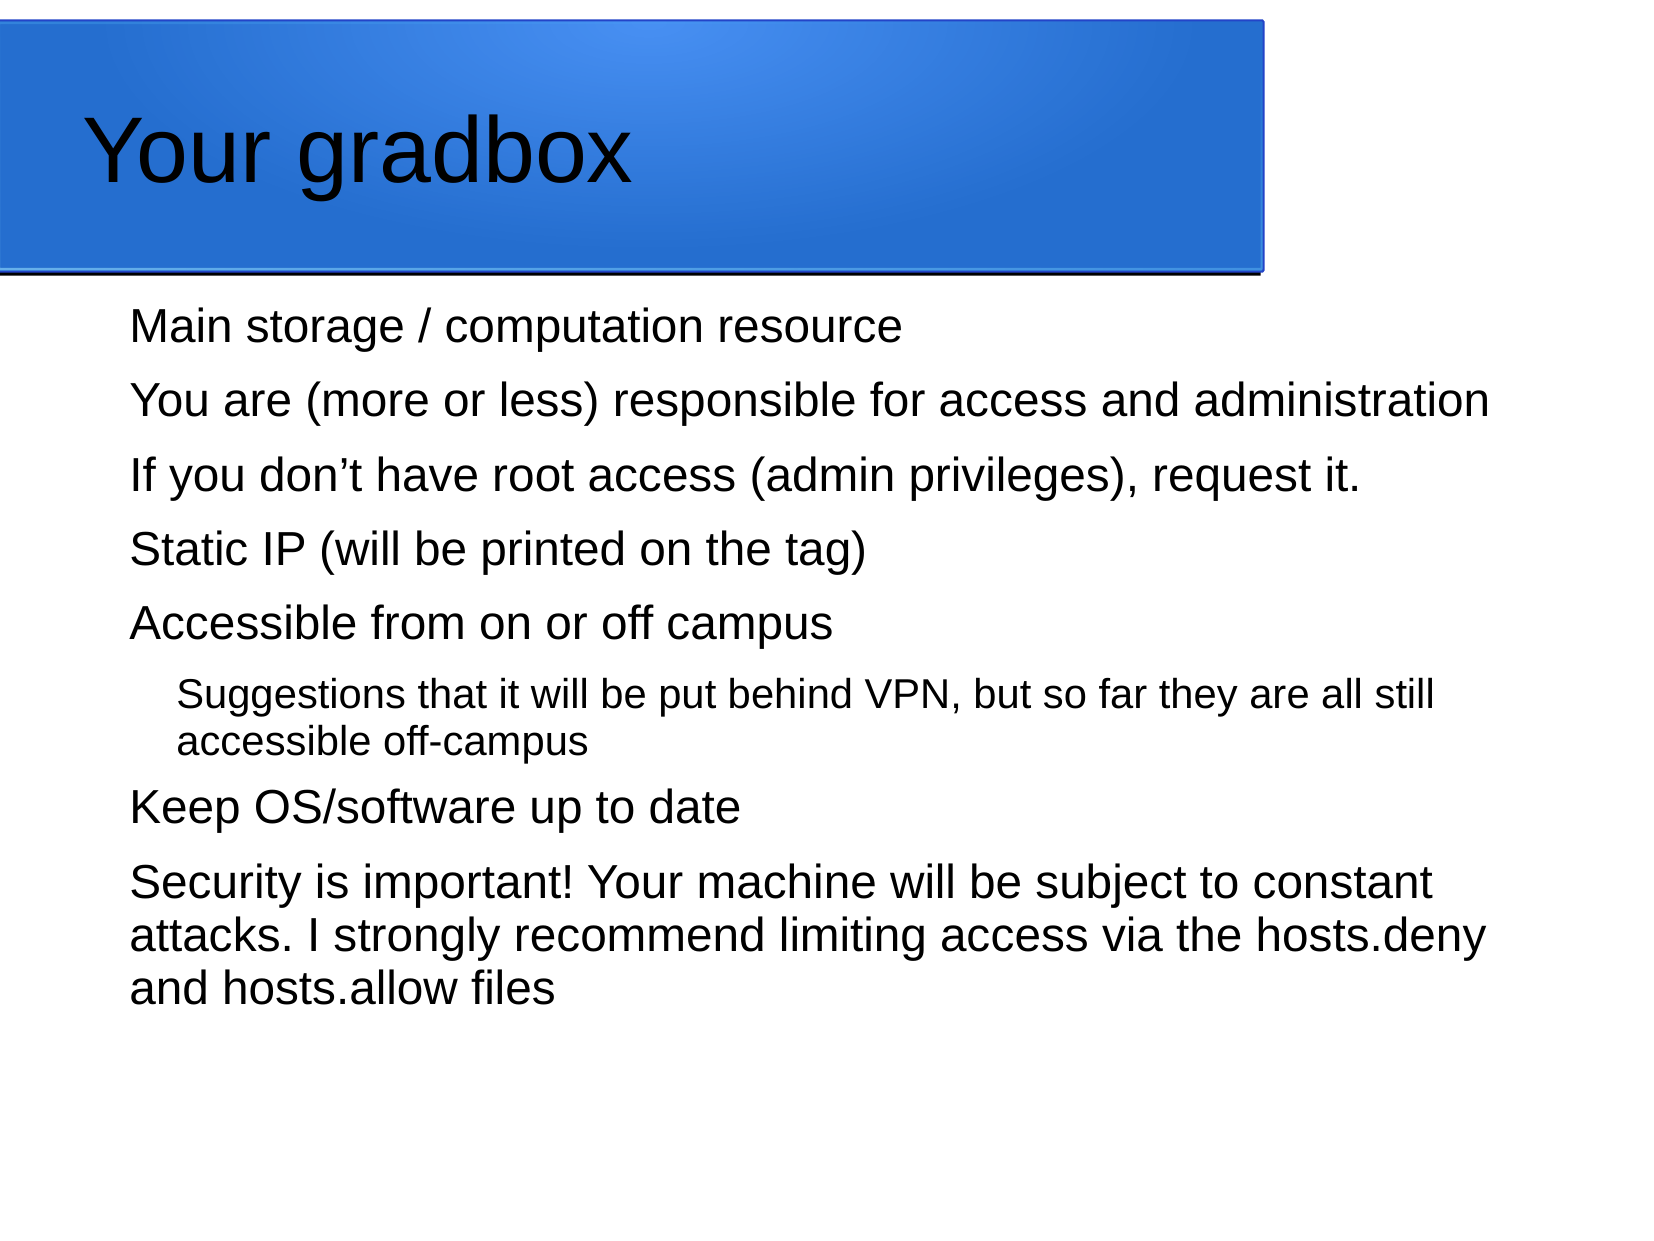

# Your gradbox
Main storage / computation resource
You are (more or less) responsible for access and administration
If you don’t have root access (admin privileges), request it.
Static IP (will be printed on the tag)
Accessible from on or off campus
Suggestions that it will be put behind VPN, but so far they are all still accessible off-campus
Keep OS/software up to date
Security is important! Your machine will be subject to constant attacks. I strongly recommend limiting access via the hosts.deny and hosts.allow files